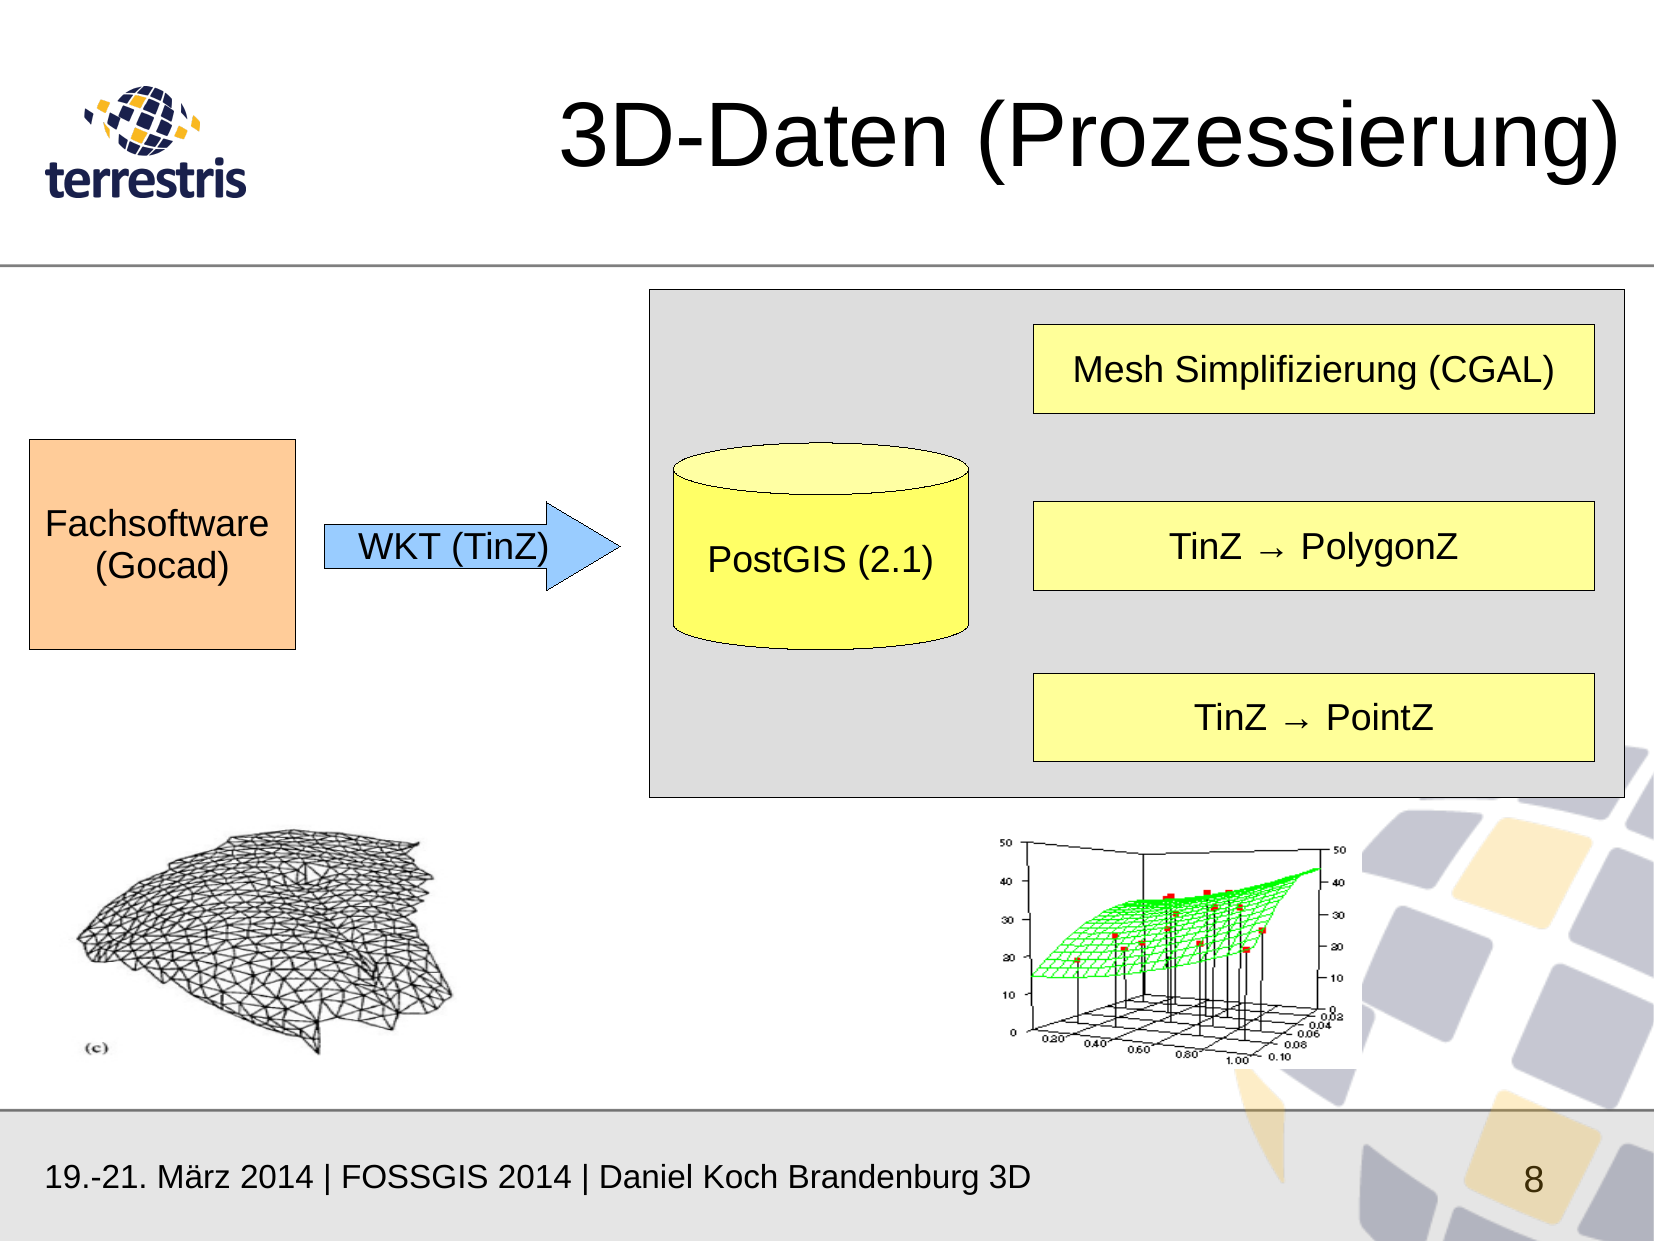

# 3D-Daten (Prozessierung)
Mesh Simplifizierung (CGAL)
Fachsoftware
(Gocad)
PostGIS (2.1)
WKT (TinZ)
TinZ → PolygonZ
TinZ → PointZ